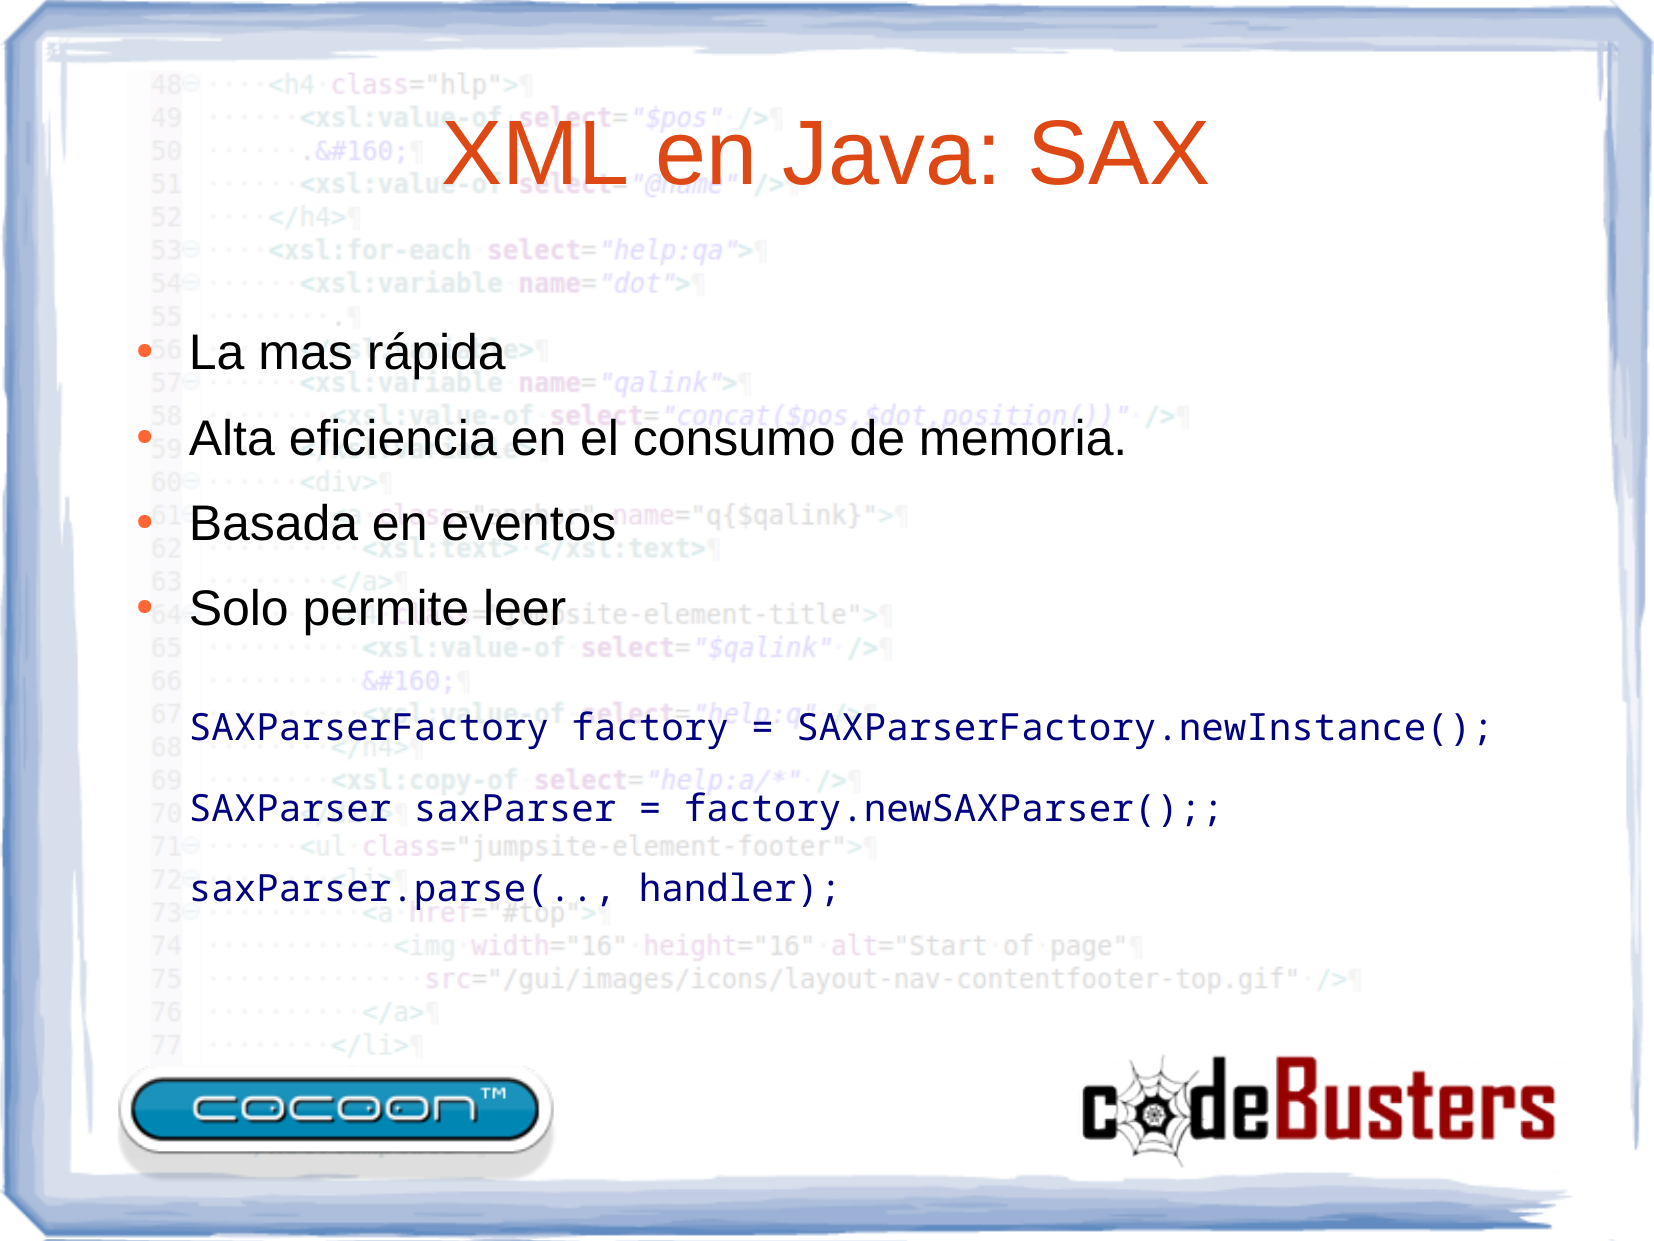

# XML en Java: SAX
La mas rápida
Alta eficiencia en el consumo de memoria.
Basada en eventos
Solo permite leer
SAXParserFactory factory = SAXParserFactory.newInstance();
SAXParser saxParser = factory.newSAXParser();;
saxParser.parse(.., handler);